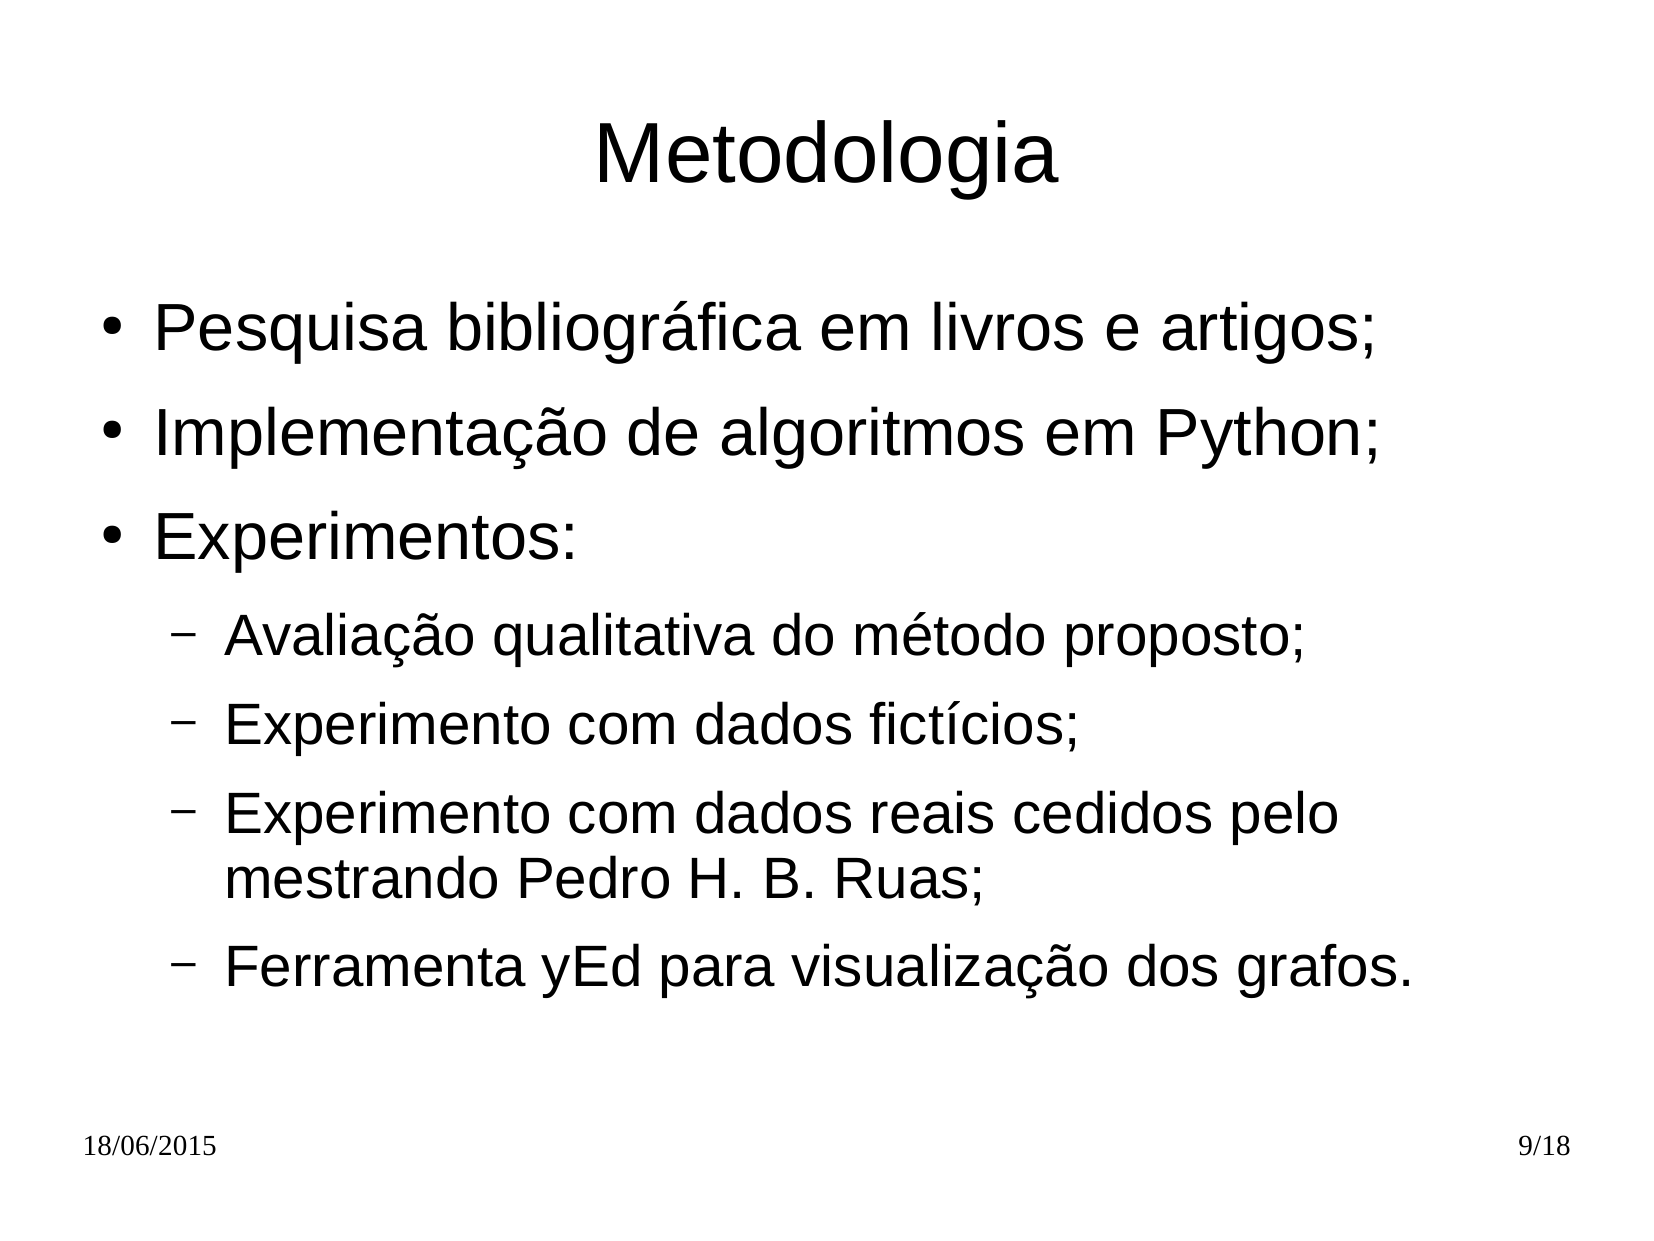

# Metodologia
Pesquisa bibliográfica em livros e artigos;
Implementação de algoritmos em Python;
Experimentos:
Avaliação qualitativa do método proposto;
Experimento com dados fictícios;
Experimento com dados reais cedidos pelo mestrando Pedro H. B. Ruas;
Ferramenta yEd para visualização dos grafos.
18/06/2015
9